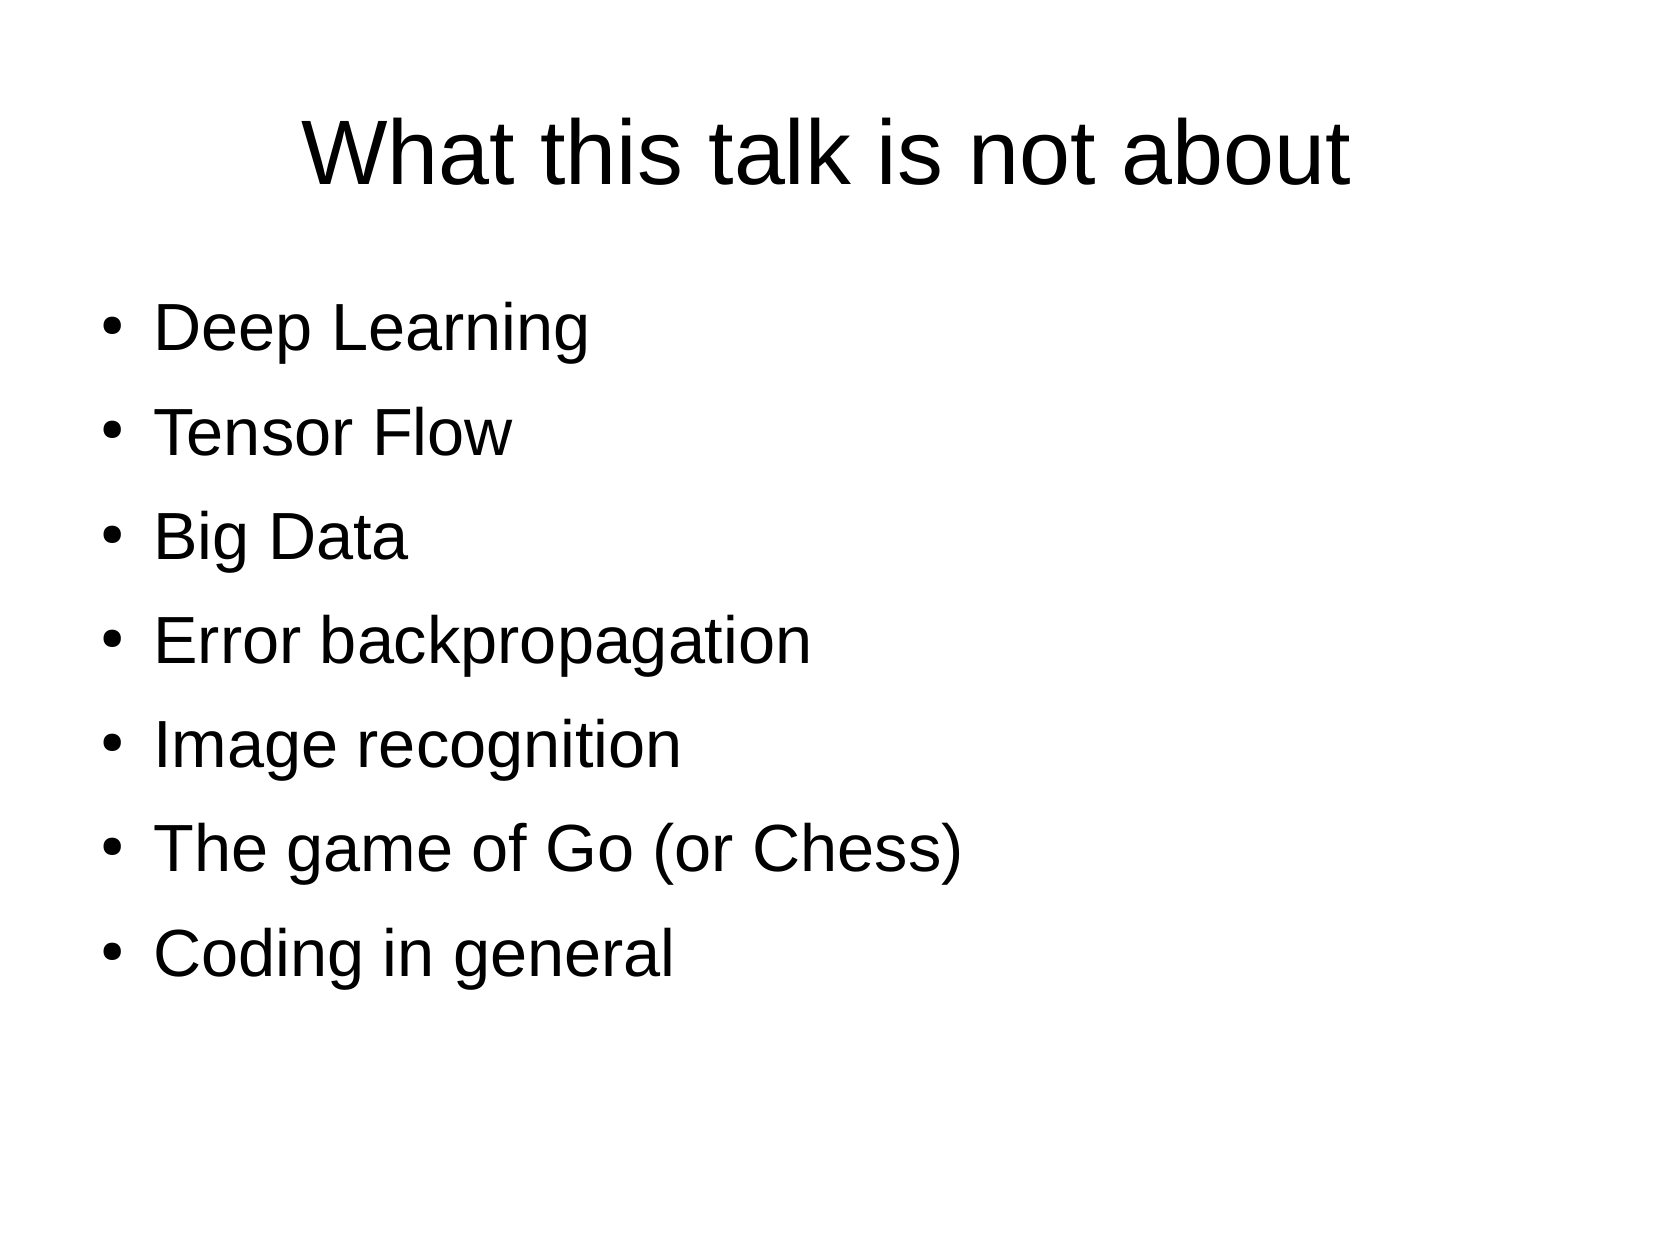

# What this talk is not about
Deep Learning
Tensor Flow
Big Data
Error backpropagation
Image recognition
The game of Go (or Chess)
Coding in general